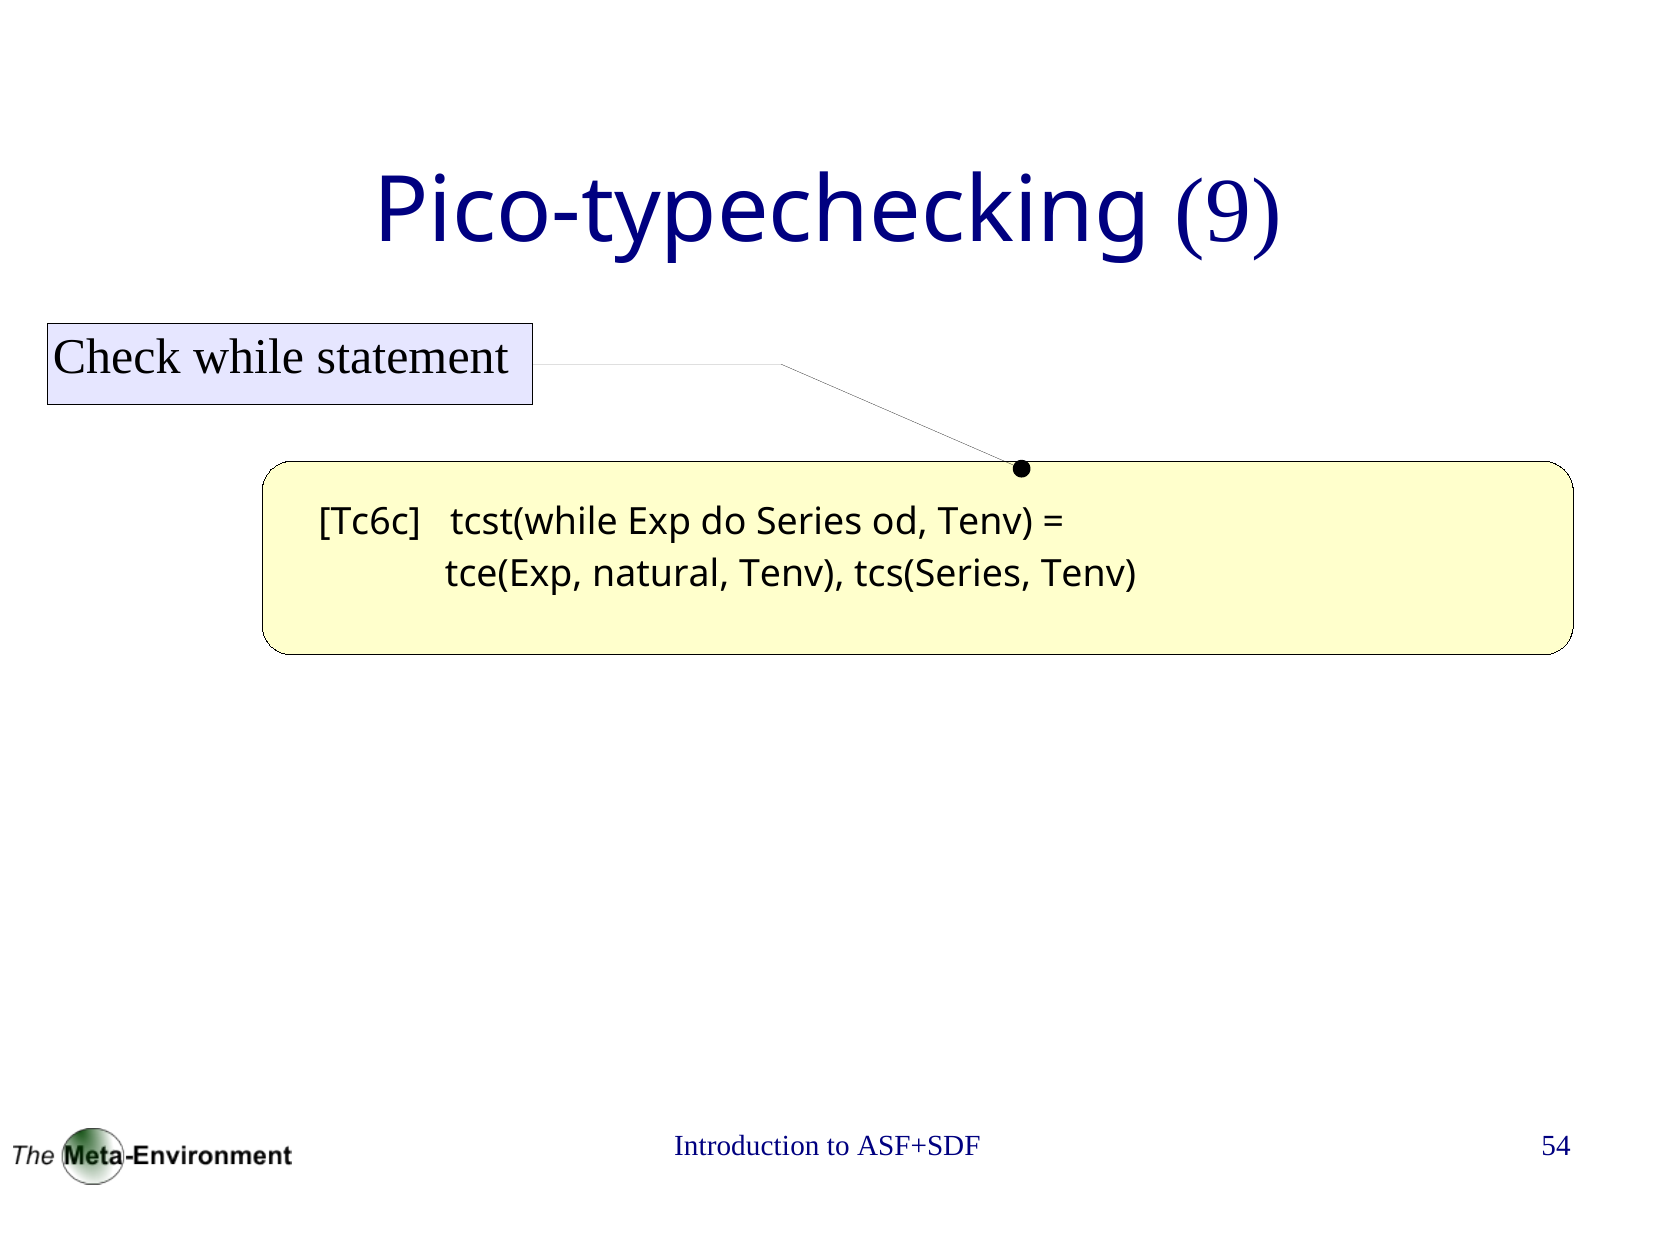

# Pico-typechecking (9)
[Tc6c] tcst(while Exp do Series od, Tenv) =
 tce(Exp, natural, Tenv), tcs(Series, Tenv)
54